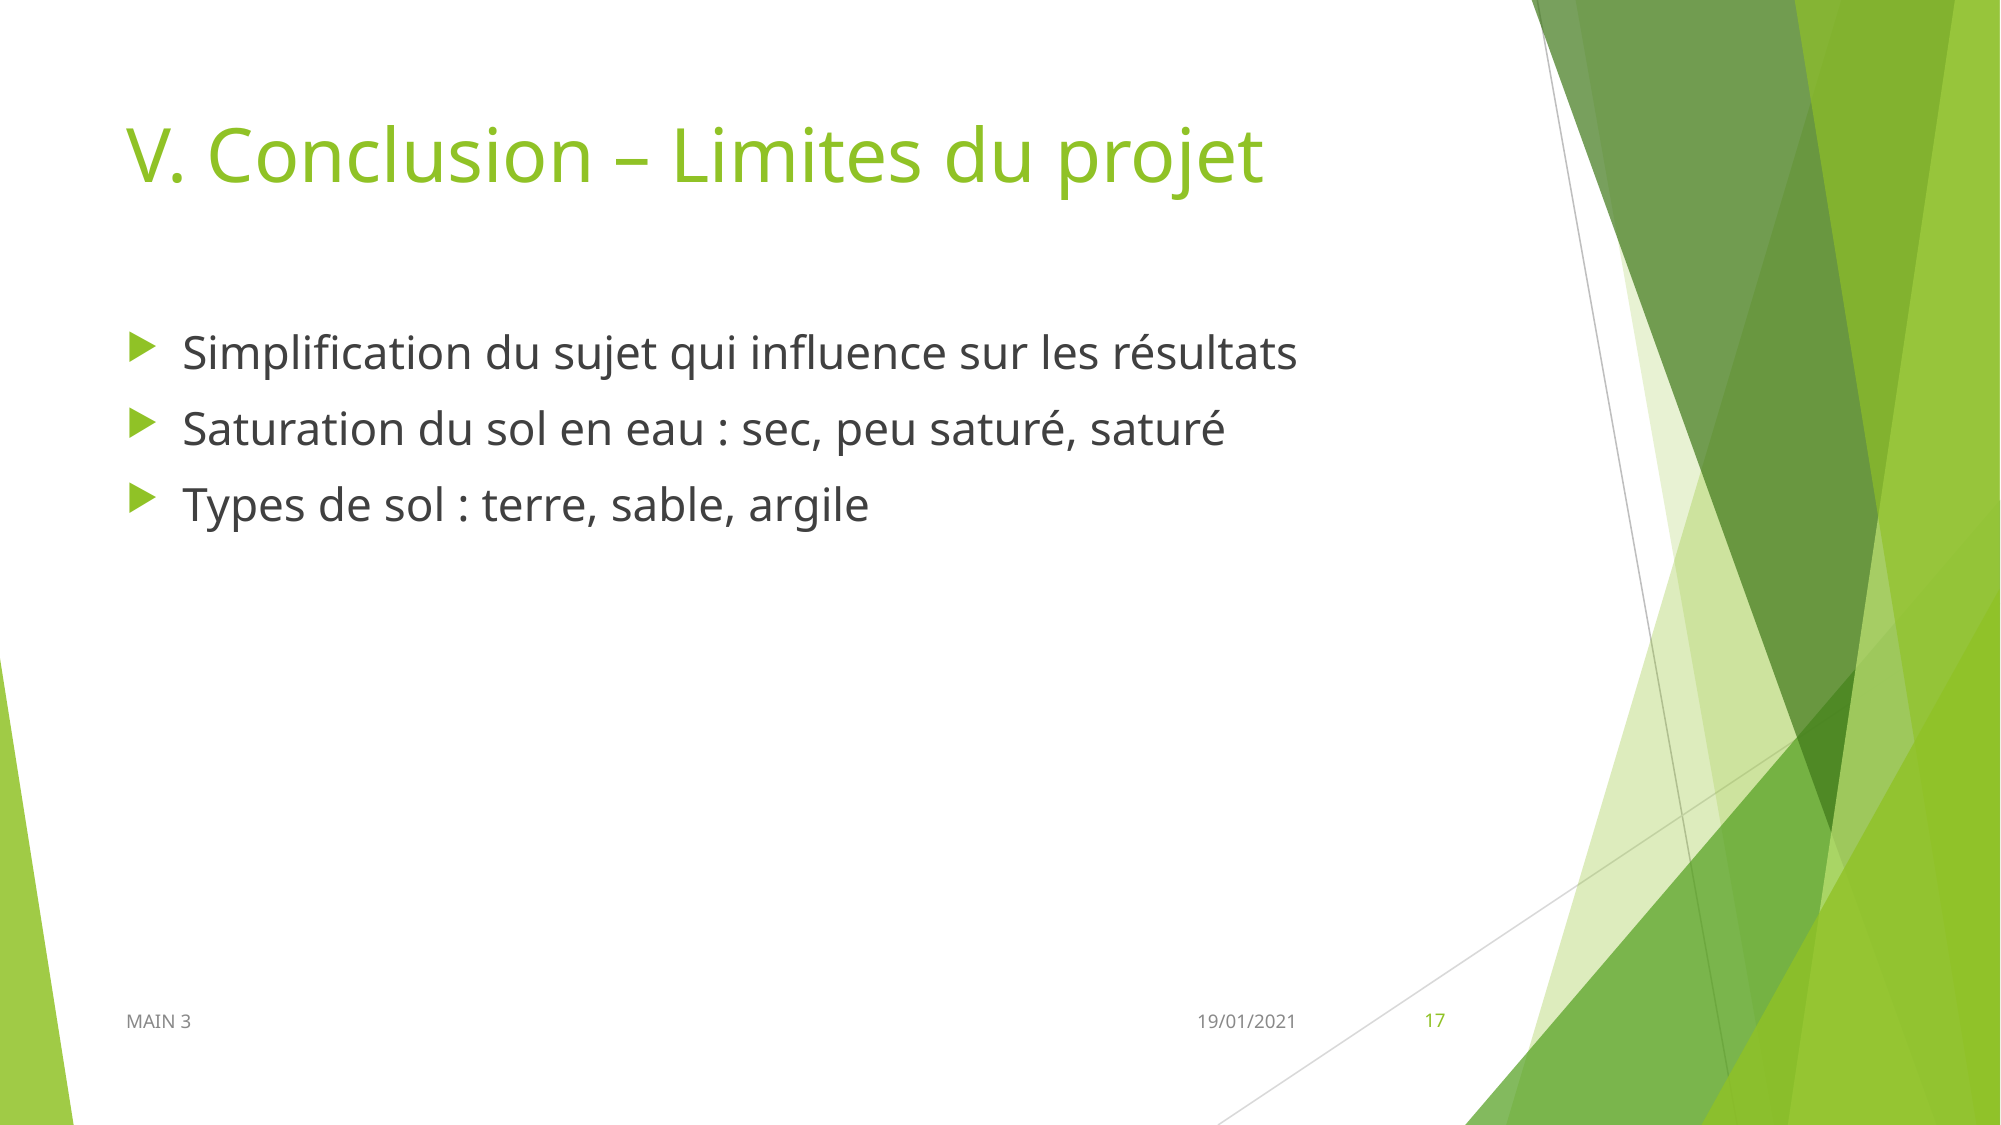

# V. Conclusion – Limites du projet
Simplification du sujet qui influence sur les résultats
Saturation du sol en eau : sec, peu saturé, saturé
Types de sol : terre, sable, argile
MAIN 3
19/01/2021